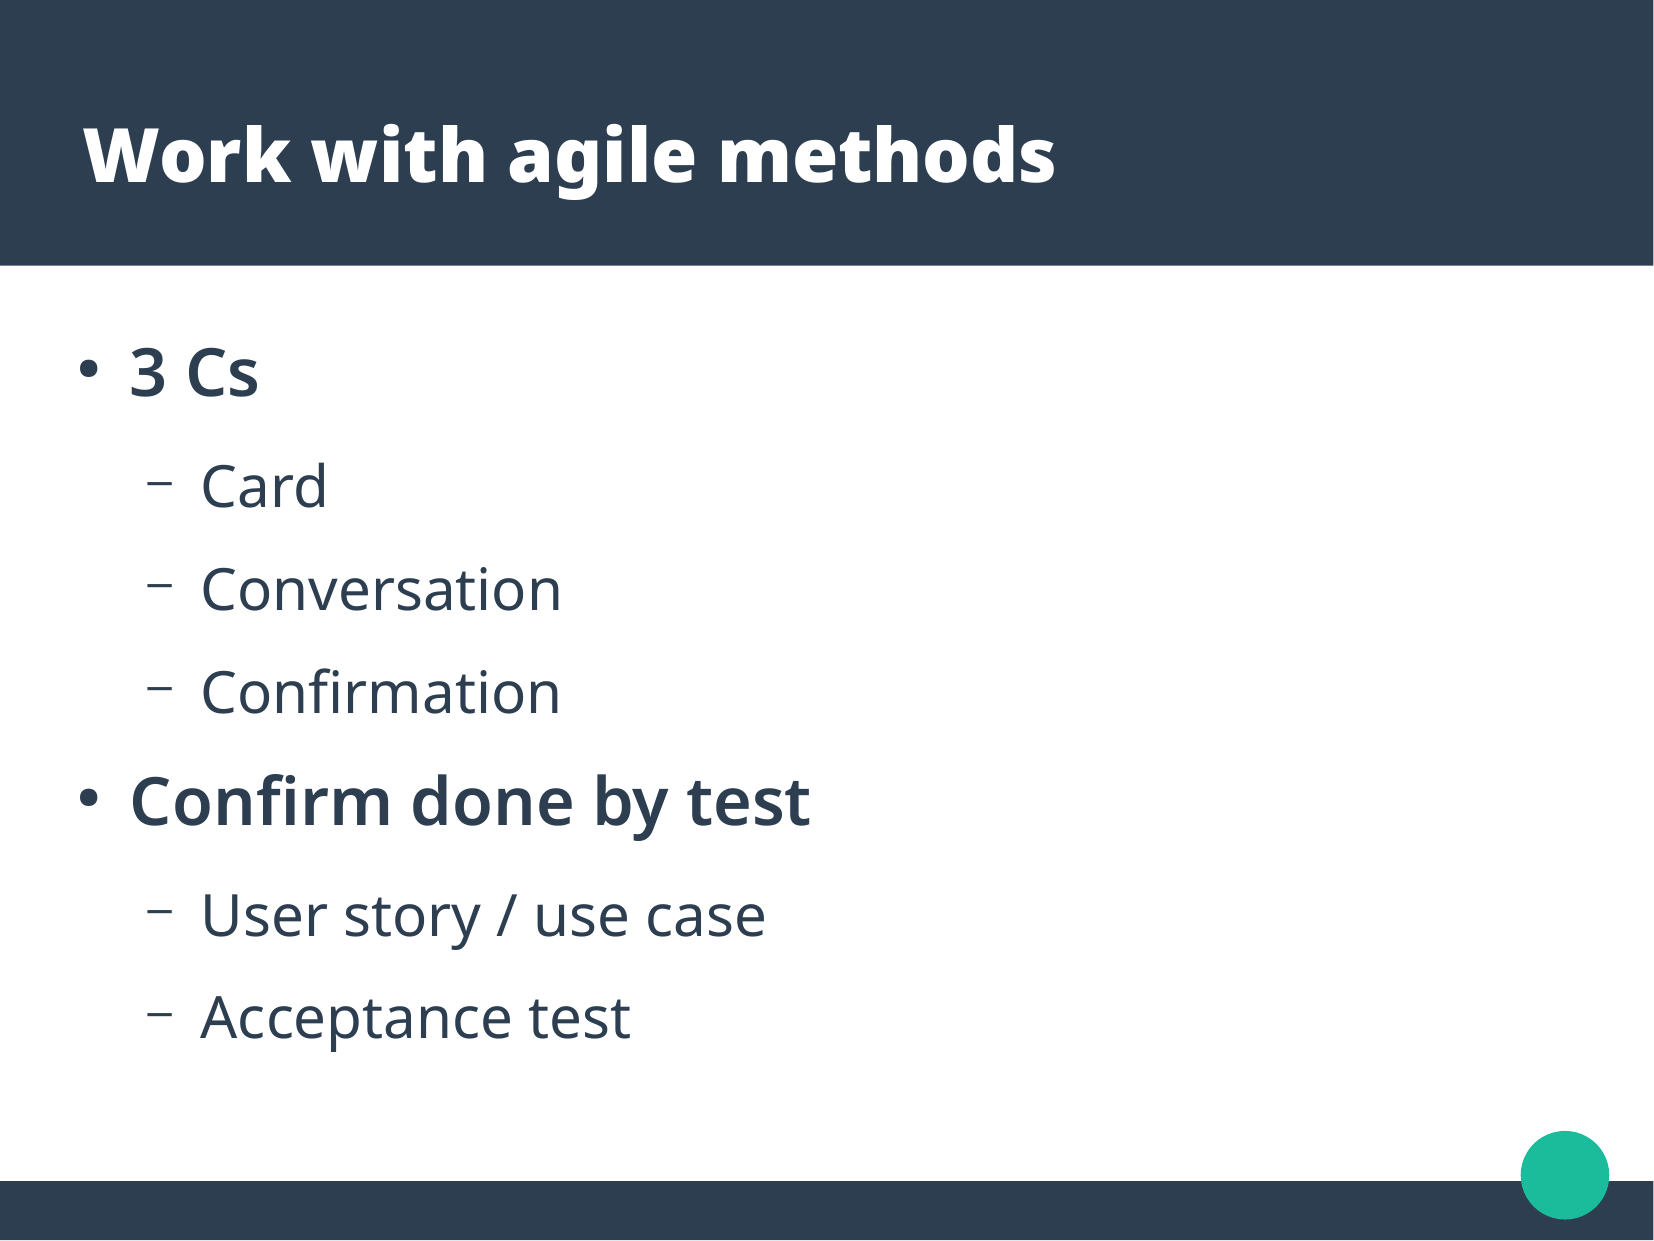

# Work with agile methods
3 Cs
Card
Conversation
Confirmation
Confirm done by test
User story / use case
Acceptance test